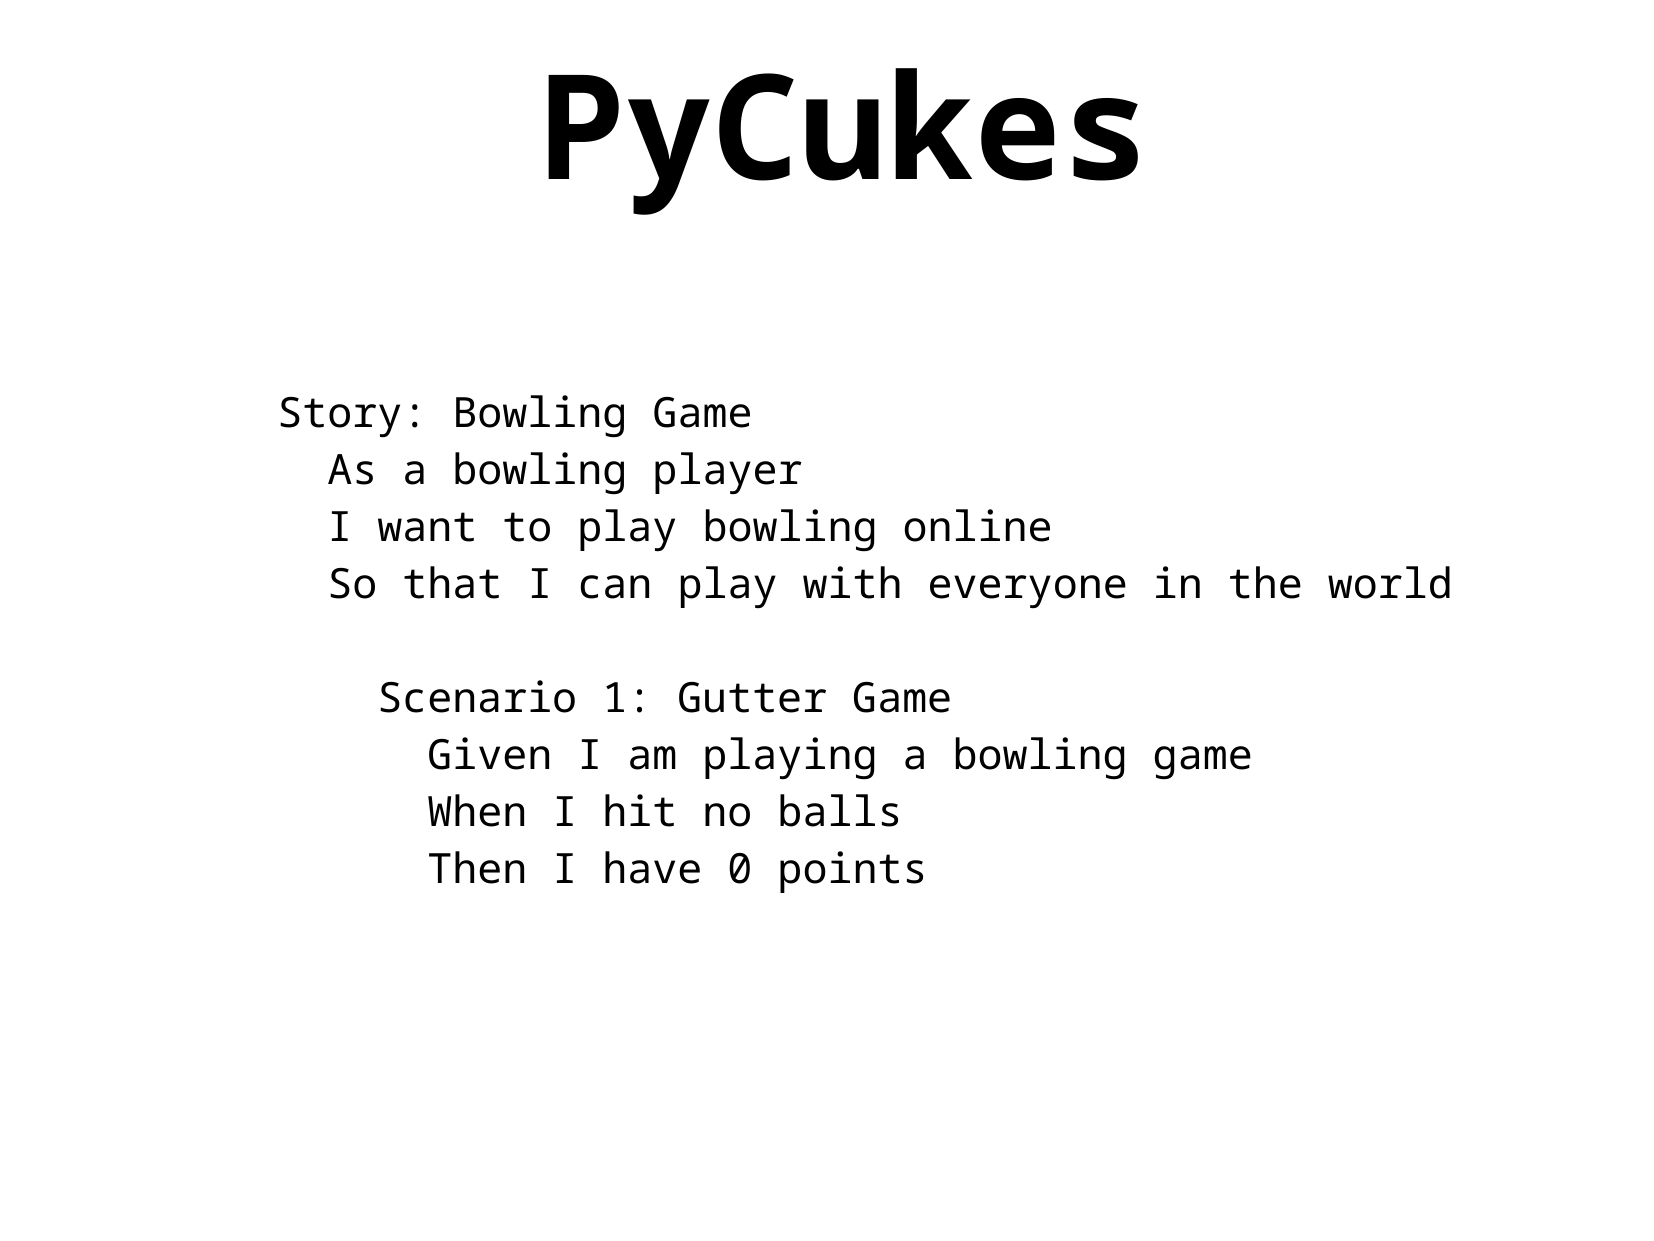

PyCukes
Story: Bowling Game
 As a bowling player
 I want to play bowling online
 So that I can play with everyone in the world
 Scenario 1: Gutter Game
 Given I am playing a bowling game
 When I hit no balls
 Then I have 0 points